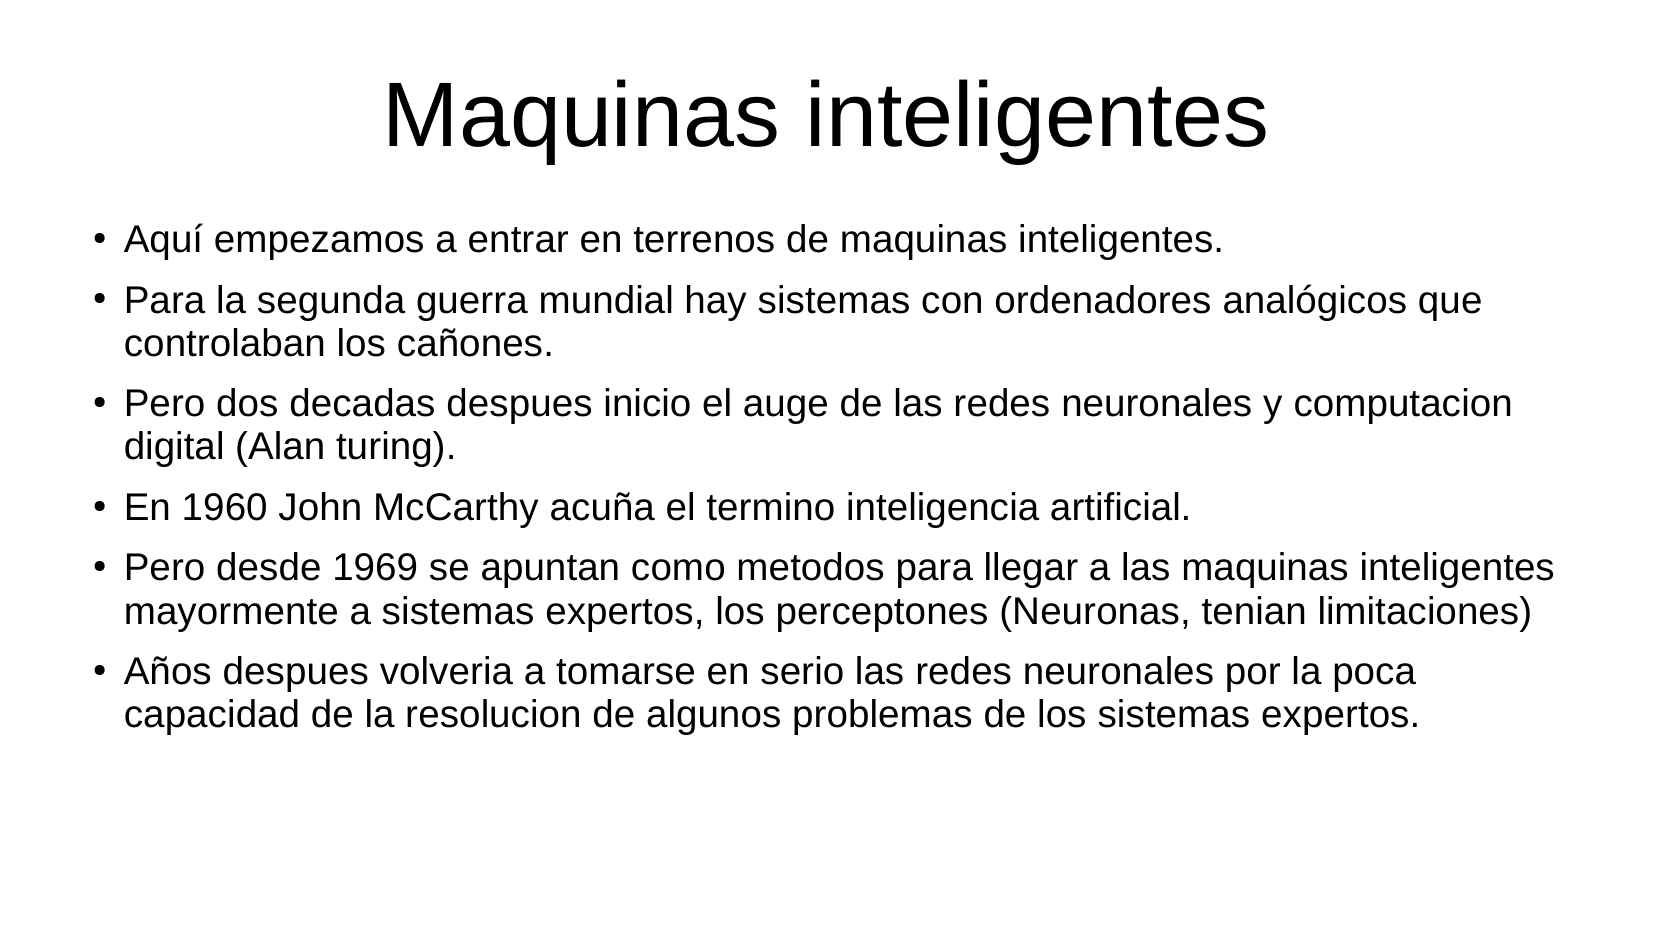

# Maquinas inteligentes
Aquí empezamos a entrar en terrenos de maquinas inteligentes.
Para la segunda guerra mundial hay sistemas con ordenadores analógicos que controlaban los cañones.
Pero dos decadas despues inicio el auge de las redes neuronales y computacion digital (Alan turing).
En 1960 John McCarthy acuña el termino inteligencia artificial.
Pero desde 1969 se apuntan como metodos para llegar a las maquinas inteligentes mayormente a sistemas expertos, los perceptones (Neuronas, tenian limitaciones)
Años despues volveria a tomarse en serio las redes neuronales por la poca capacidad de la resolucion de algunos problemas de los sistemas expertos.